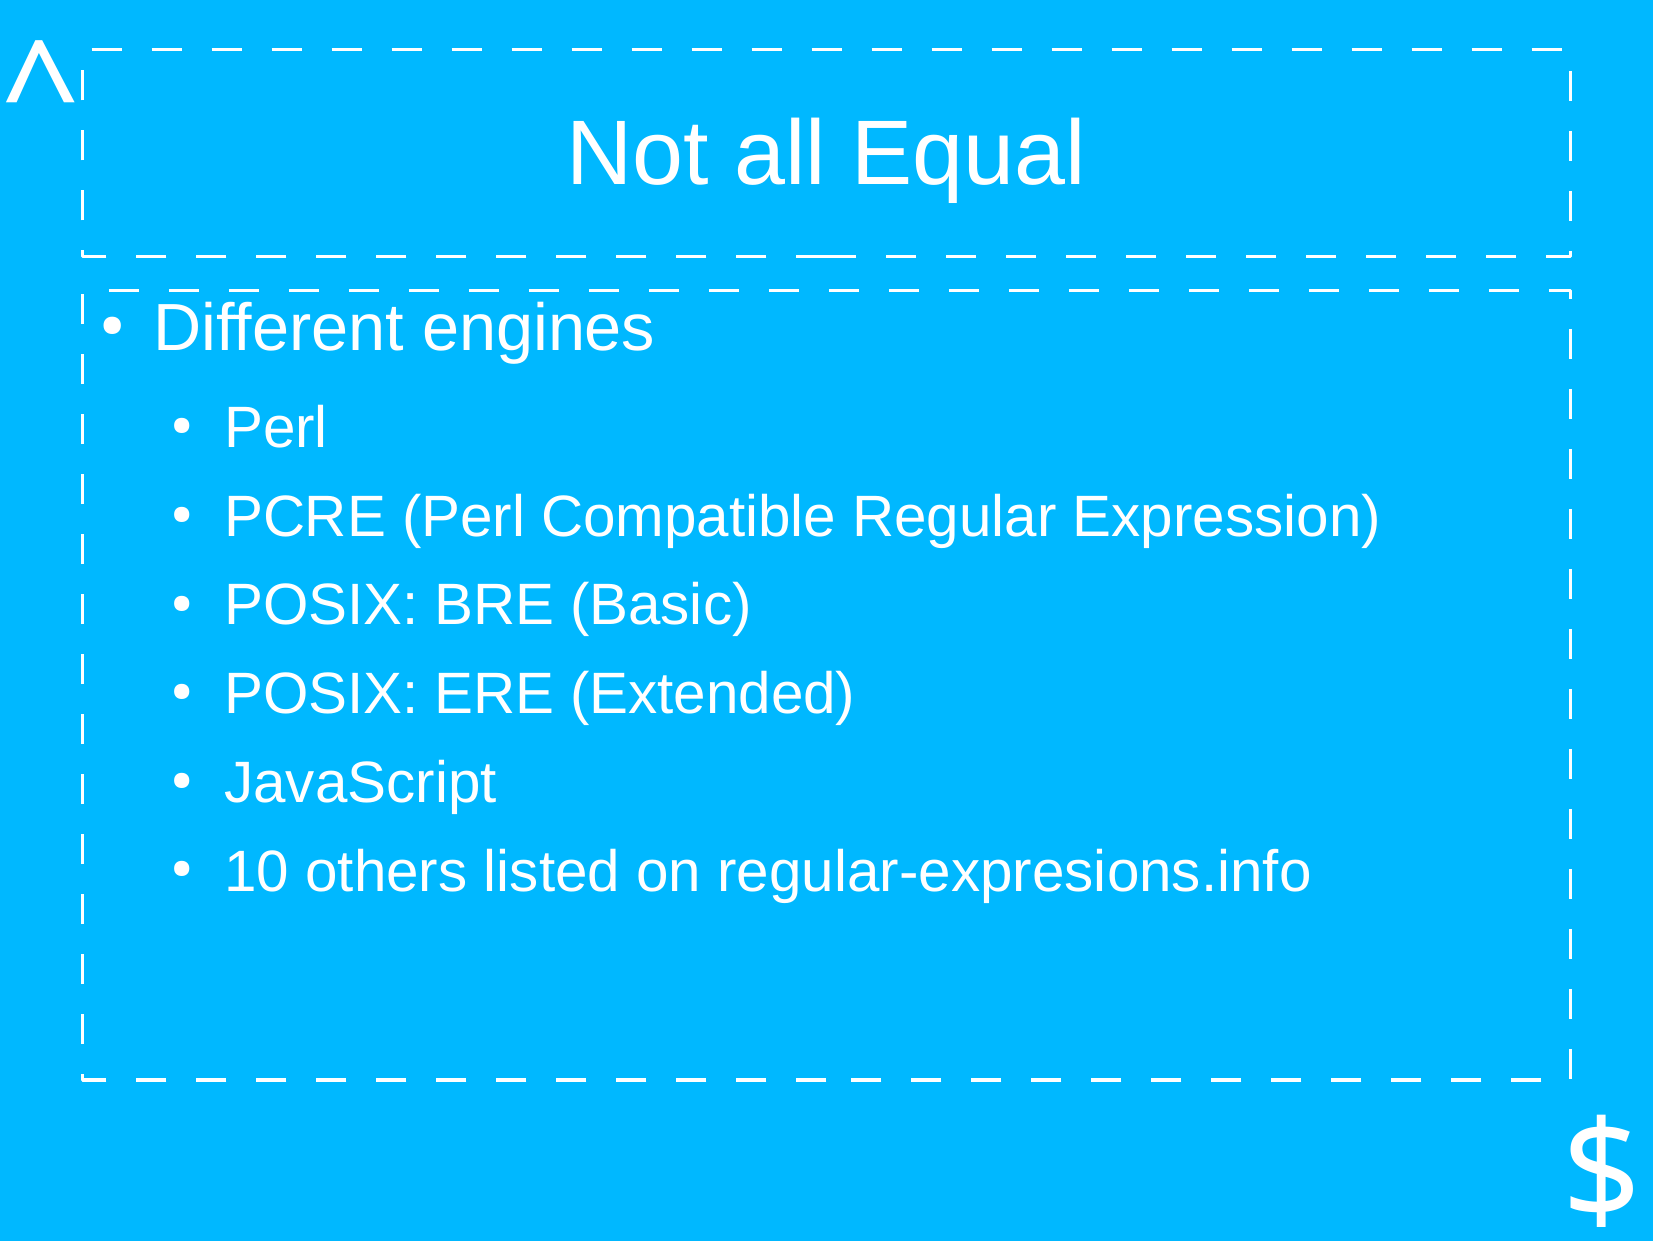

# Not all Equal
Different engines
Perl
PCRE (Perl Compatible Regular Expression)
POSIX: BRE (Basic)
POSIX: ERE (Extended)
JavaScript
10 others listed on regular-expresions.info